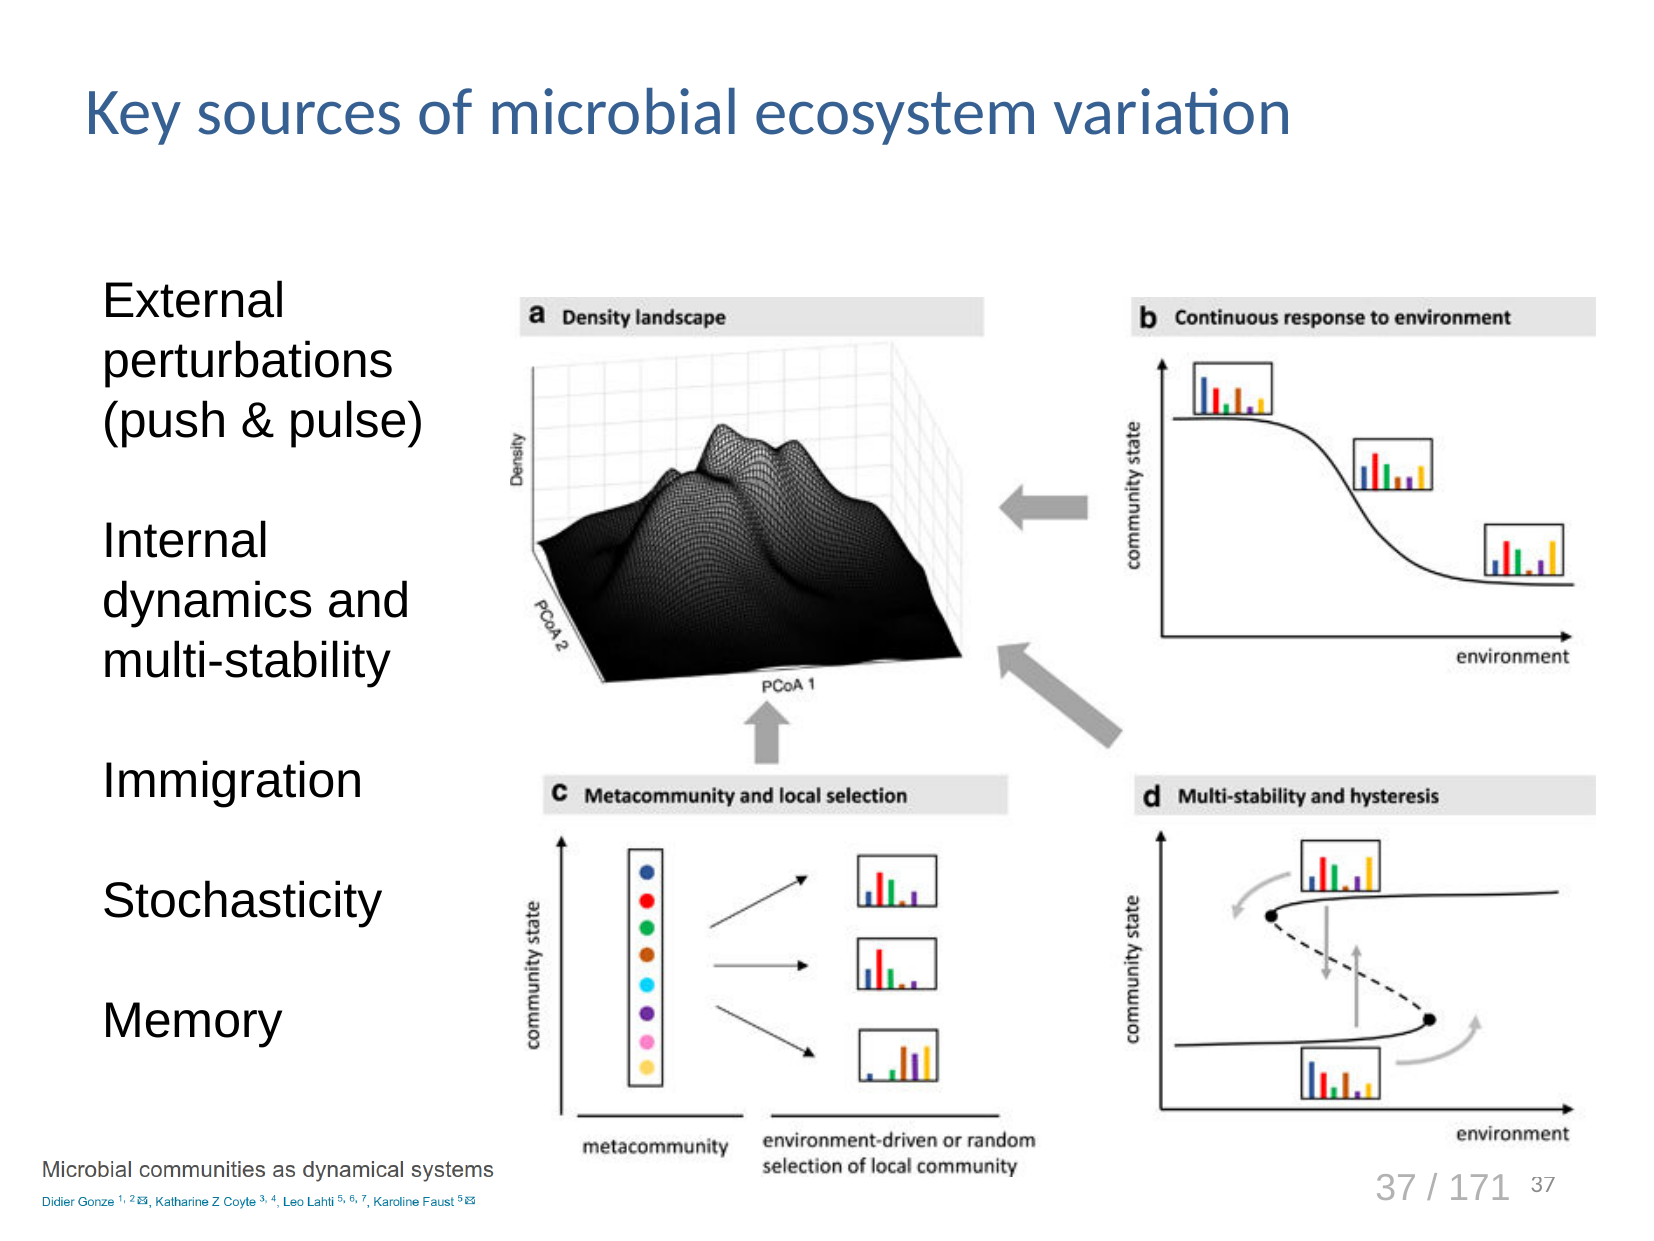

Key sources of microbial ecosystem variation
External perturbations
(push & pulse)
Internal dynamics and multi-stability
Immigration
Stochasticity
Memory
37